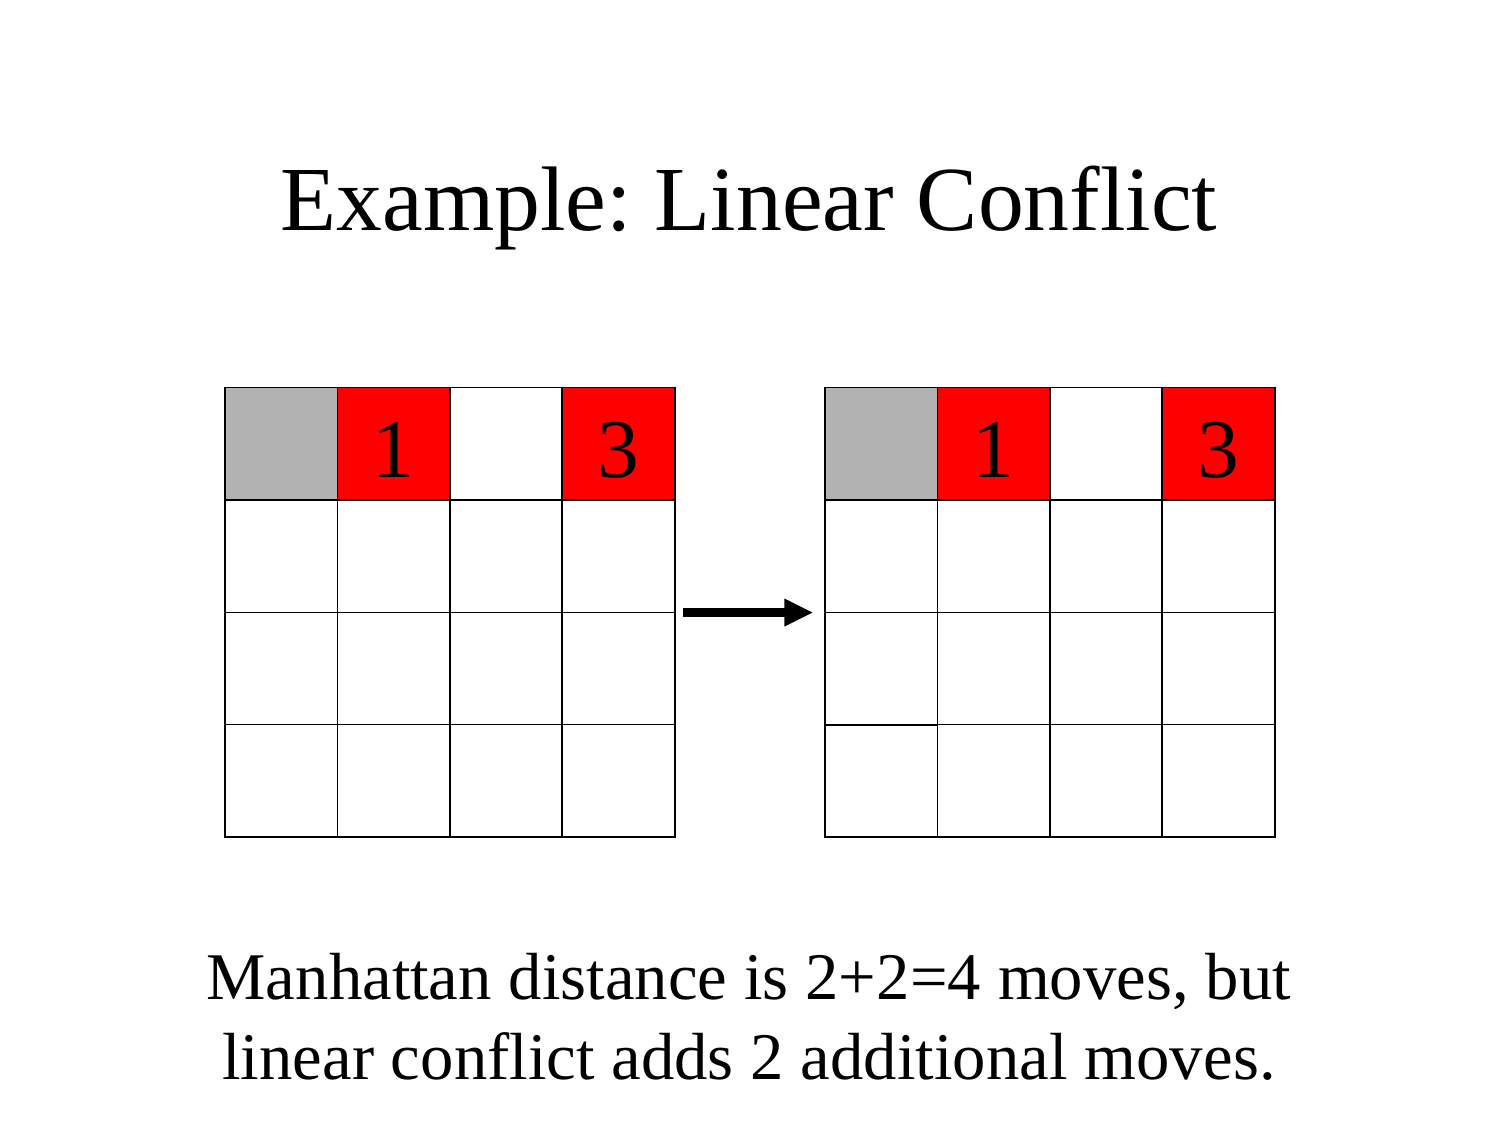

Example: Linear Conflict
1
3
1
3
Manhattan distance is 2+2=4 moves, but linear conflict adds 2 additional moves.